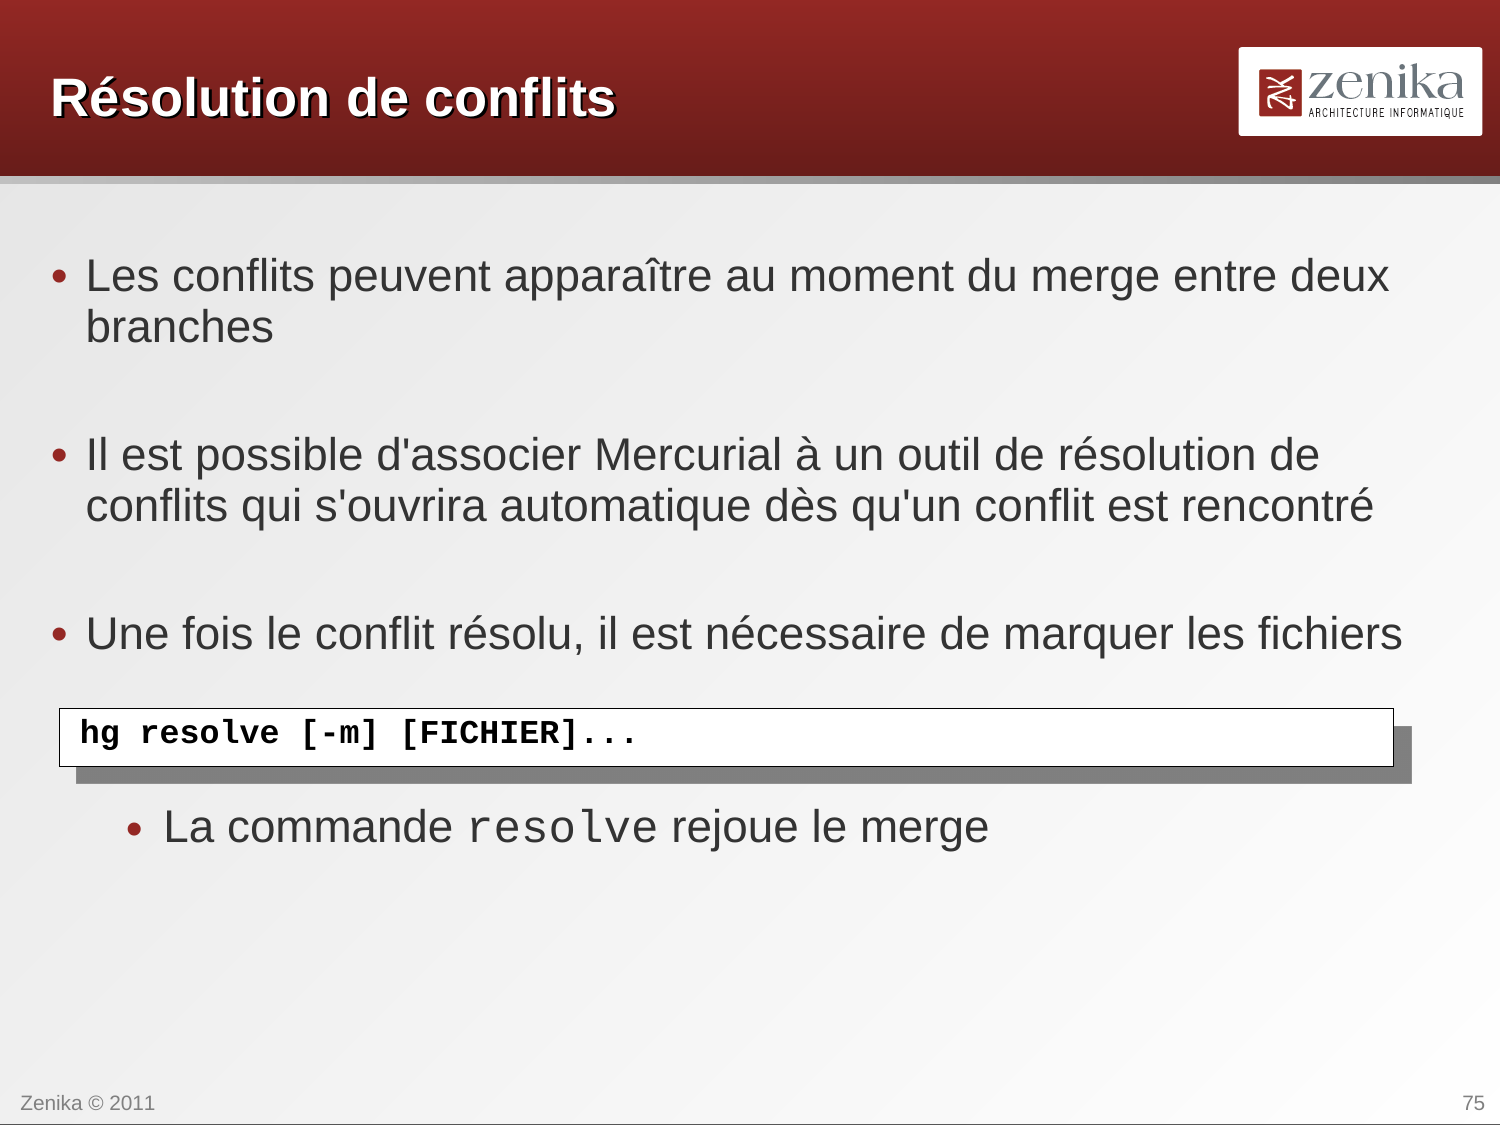

# Résolution de conflits
Les conflits peuvent apparaître au moment du merge entre deux branches
Il est possible d'associer Mercurial à un outil de résolution de conflits qui s'ouvrira automatique dès qu'un conflit est rencontré
Une fois le conflit résolu, il est nécessaire de marquer les fichiers
La commande resolve rejoue le merge
hg resolve [-m] [FICHIER]...